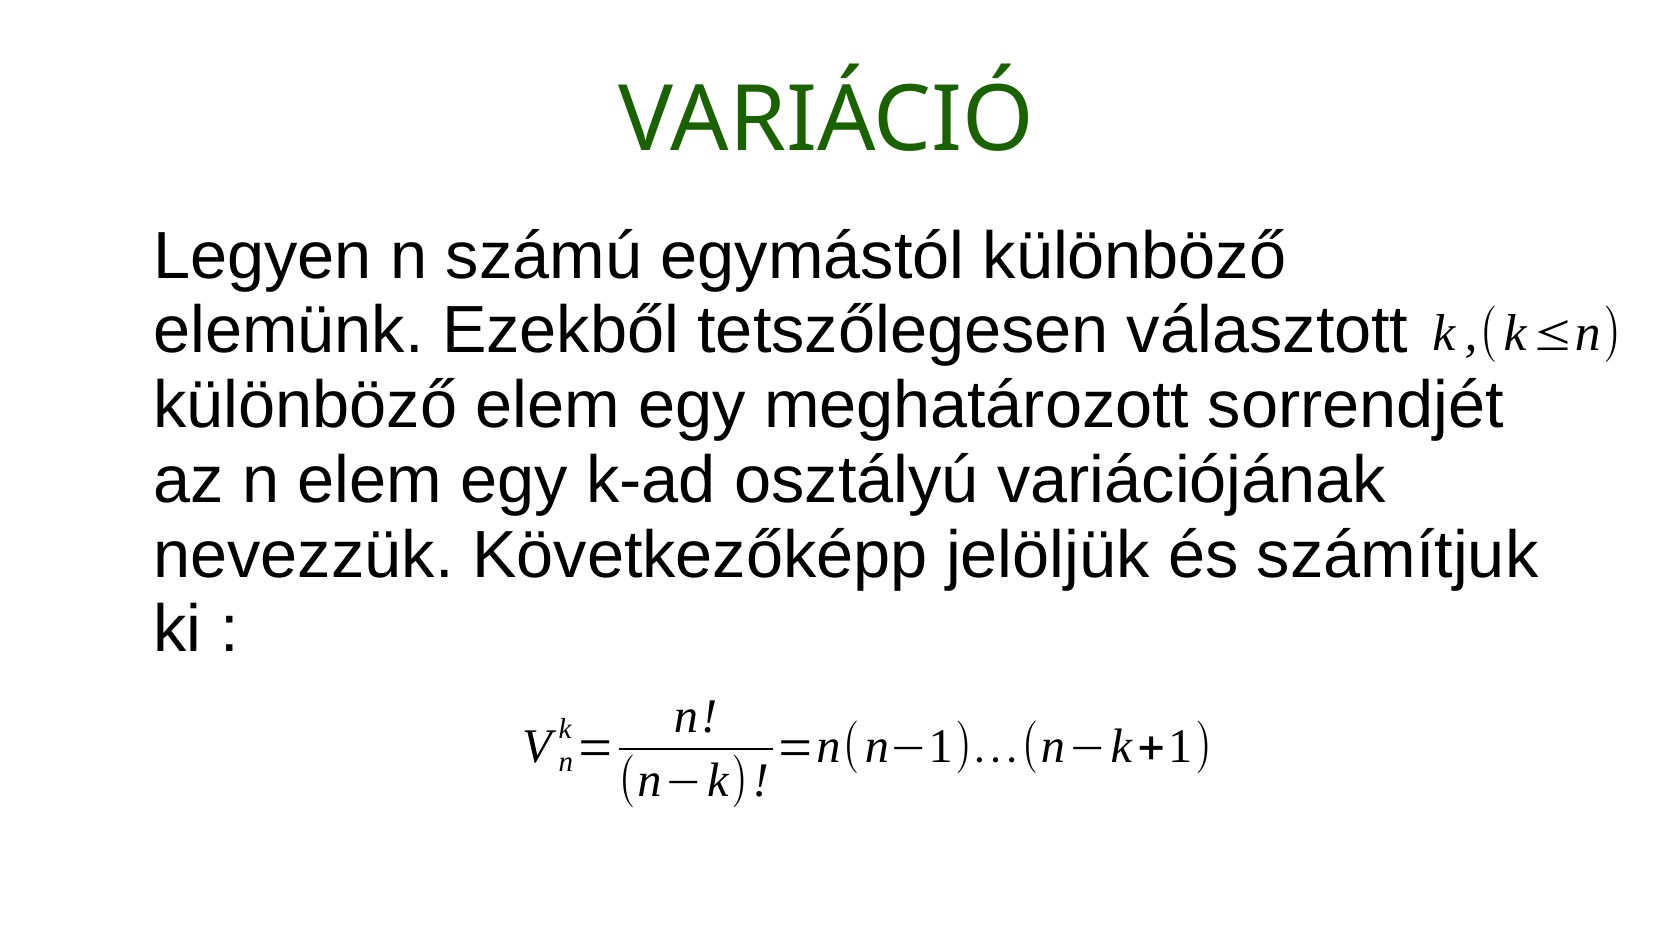

# VARIÁCIÓ
Legyen n számú egymástól különböző elemünk. Ezekből tetszőlegesen választott különböző elem egy meghatározott sorrendjét az n elem egy k-ad osztályú variációjának nevezzük. Következőképp jelöljük és számítjuk ki :